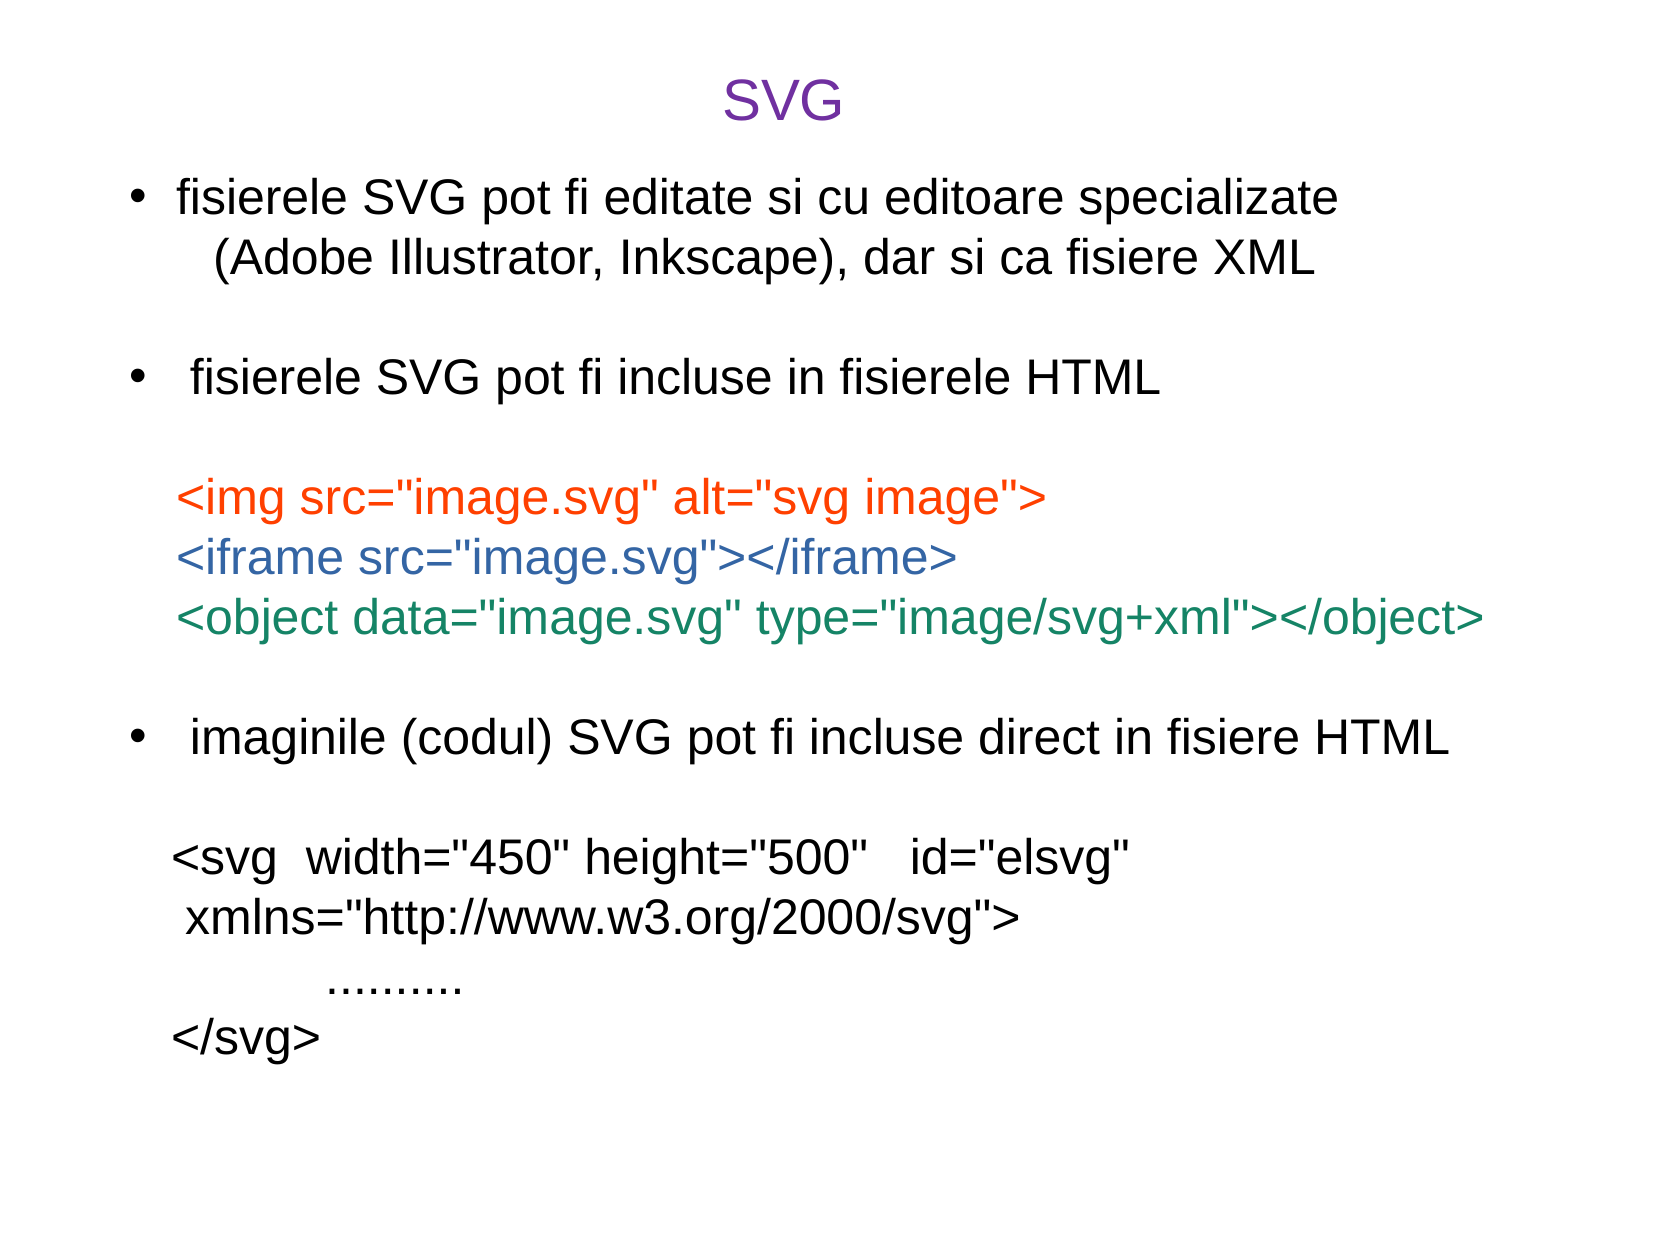

SVG
fisierele SVG pot fi editate si cu editoare specializate
 (Adobe Illustrator, Inkscape), dar si ca fisiere XML
 fisierele SVG pot fi incluse in fisierele HTML
<img src="image.svg" alt="svg image">
<iframe src="image.svg"></iframe>
<object data="image.svg" type="image/svg+xml"></object>
 imaginile (codul) SVG pot fi incluse direct in fisiere HTML
 <svg width="450" height="500" id="elsvg"
 xmlns="http://www.w3.org/2000/svg">
 ..........
 </svg>